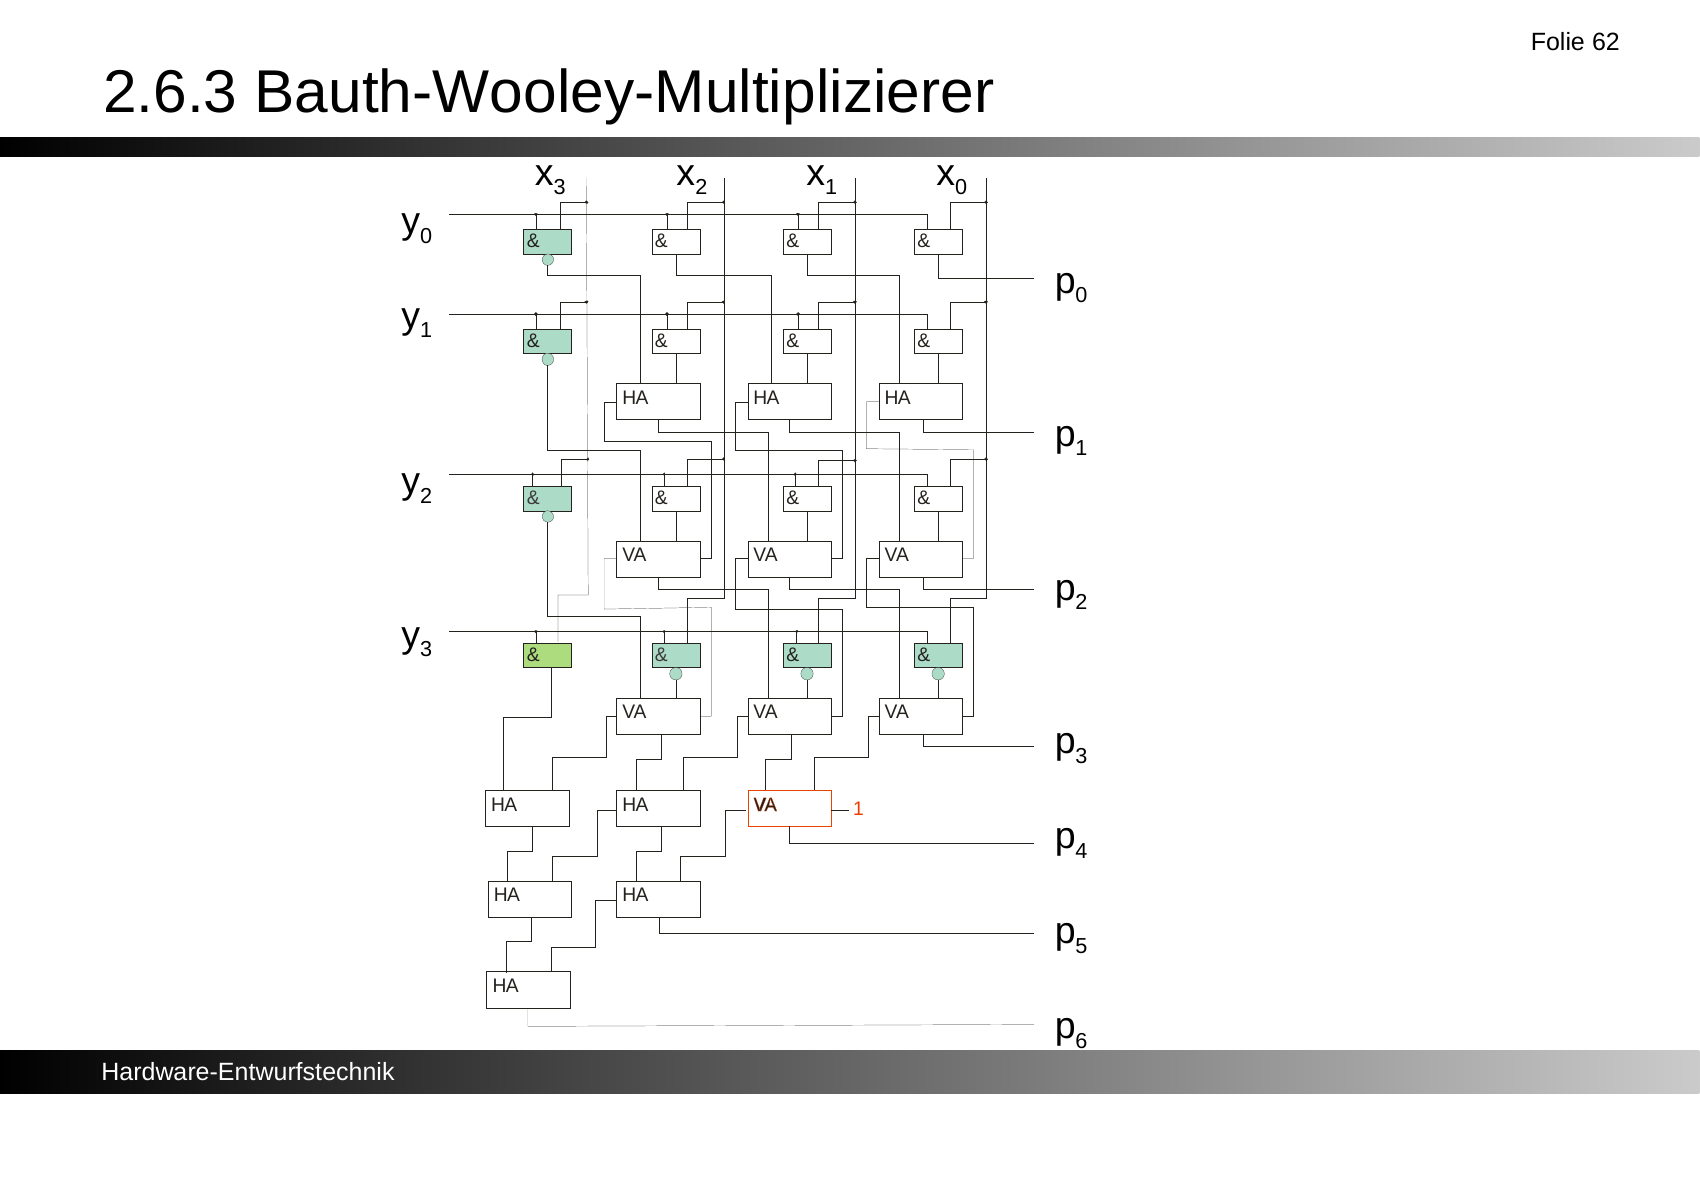

# 2.6.3 Bauth-Wooley-Multiplizierer
x3
x2
x1
x0
y0
p0
y1
p1
y2
p2
y3
p3
p4
p5
p6